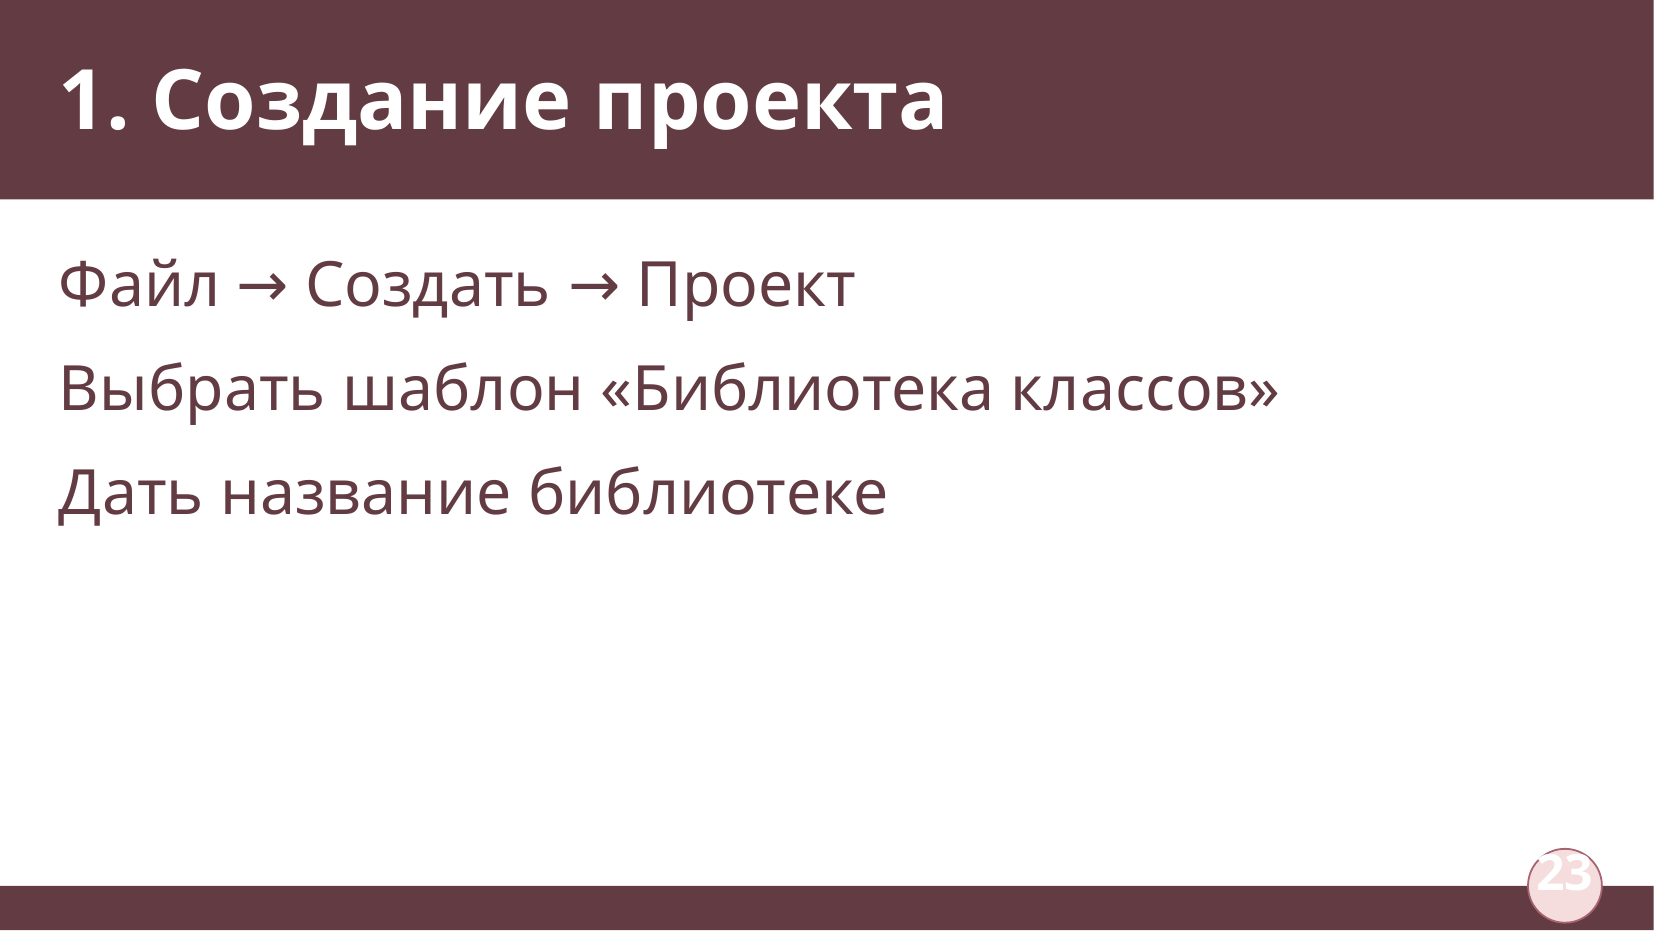

# 1. Создание проекта
Файл → Создать → Проект
Выбрать шаблон «Библиотека классов»
Дать название библиотеке